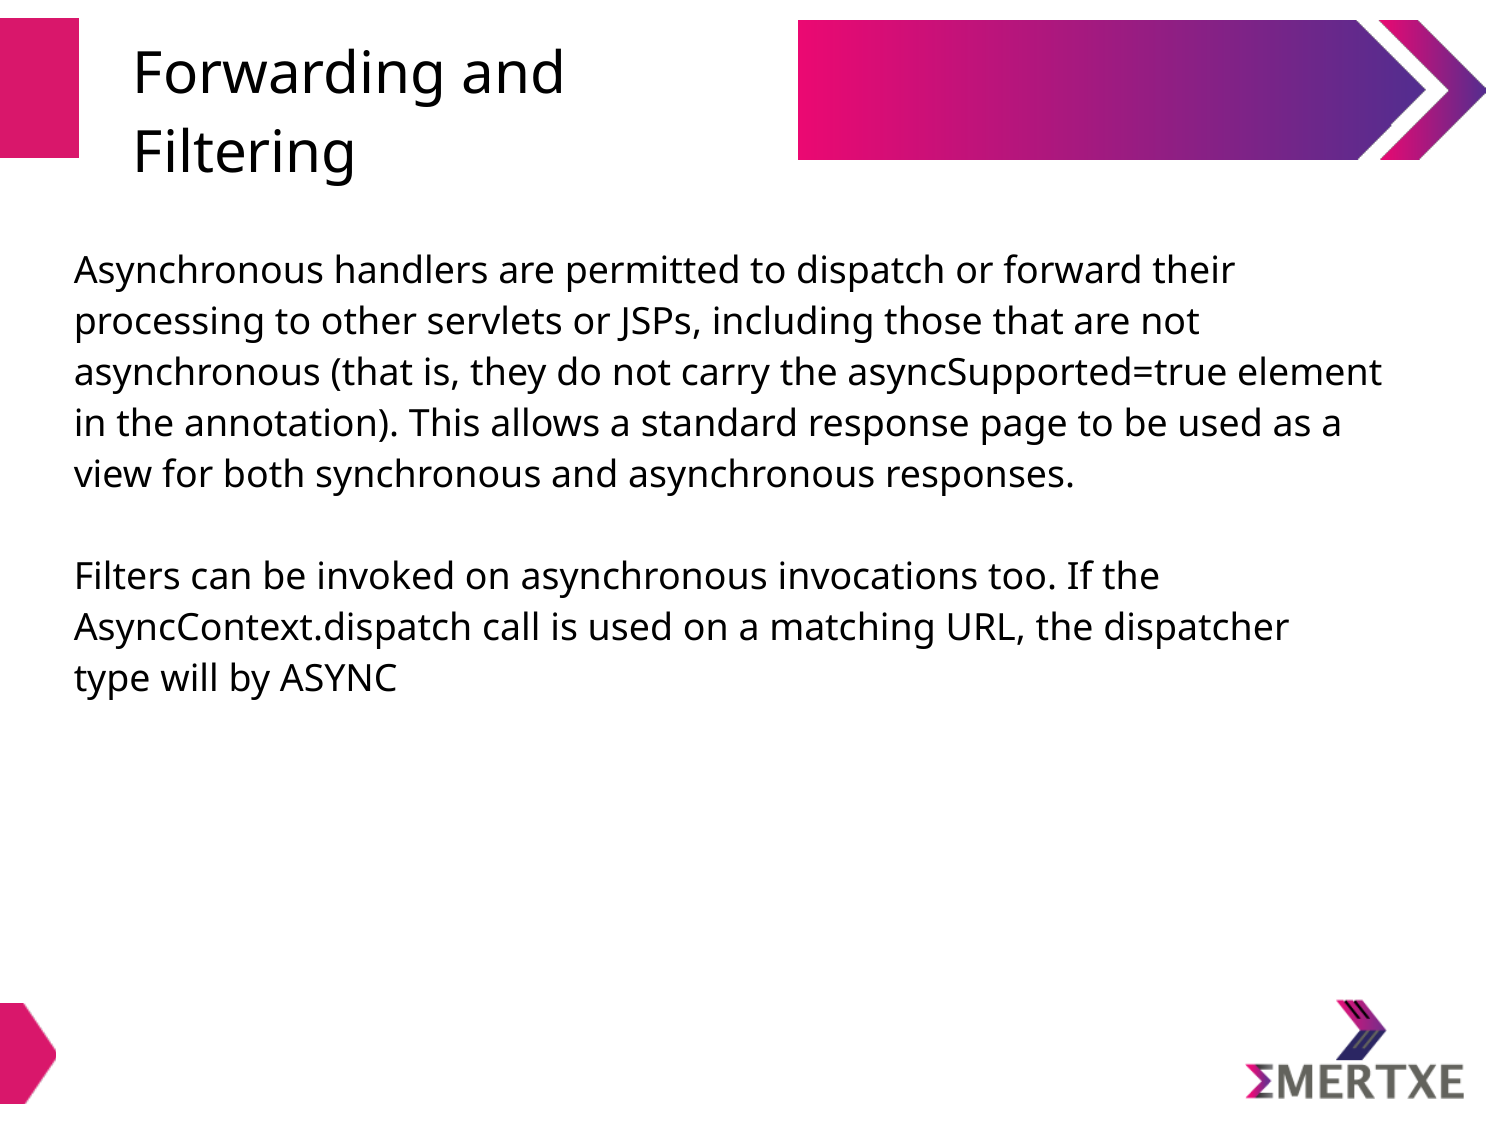

Forwarding and Filtering
Asynchronous handlers are permitted to dispatch or forward their processing to other servlets or JSPs, including those that are not asynchronous (that is, they do not carry the asyncSupported=true element in the annotation). This allows a standard response page to be used as a view for both synchronous and asynchronous responses.
Filters can be invoked on asynchronous invocations too. If the AsyncContext.dispatch call is used on a matching URL, the dispatcher
type will by ASYNC